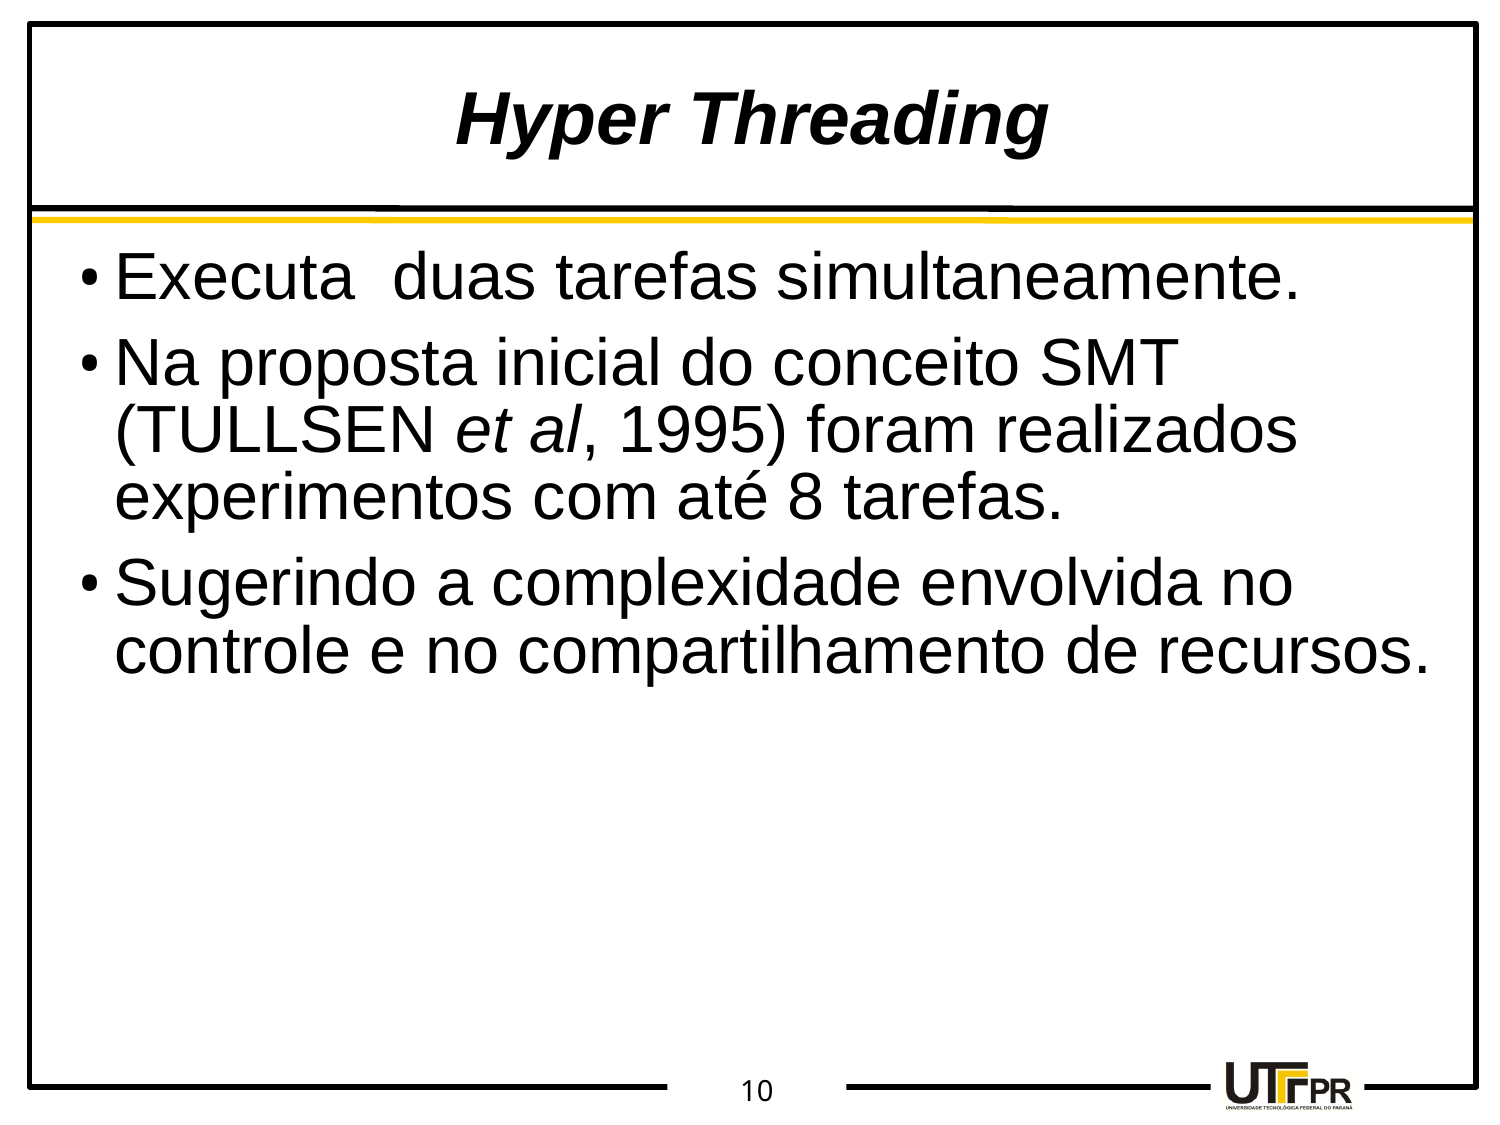

# Hyper Threading
Executa duas tarefas simultaneamente.
Na proposta inicial do conceito SMT (TULLSEN et al, 1995) foram realizados experimentos com até 8 tarefas.
Sugerindo a complexidade envolvida no controle e no compartilhamento de recursos.